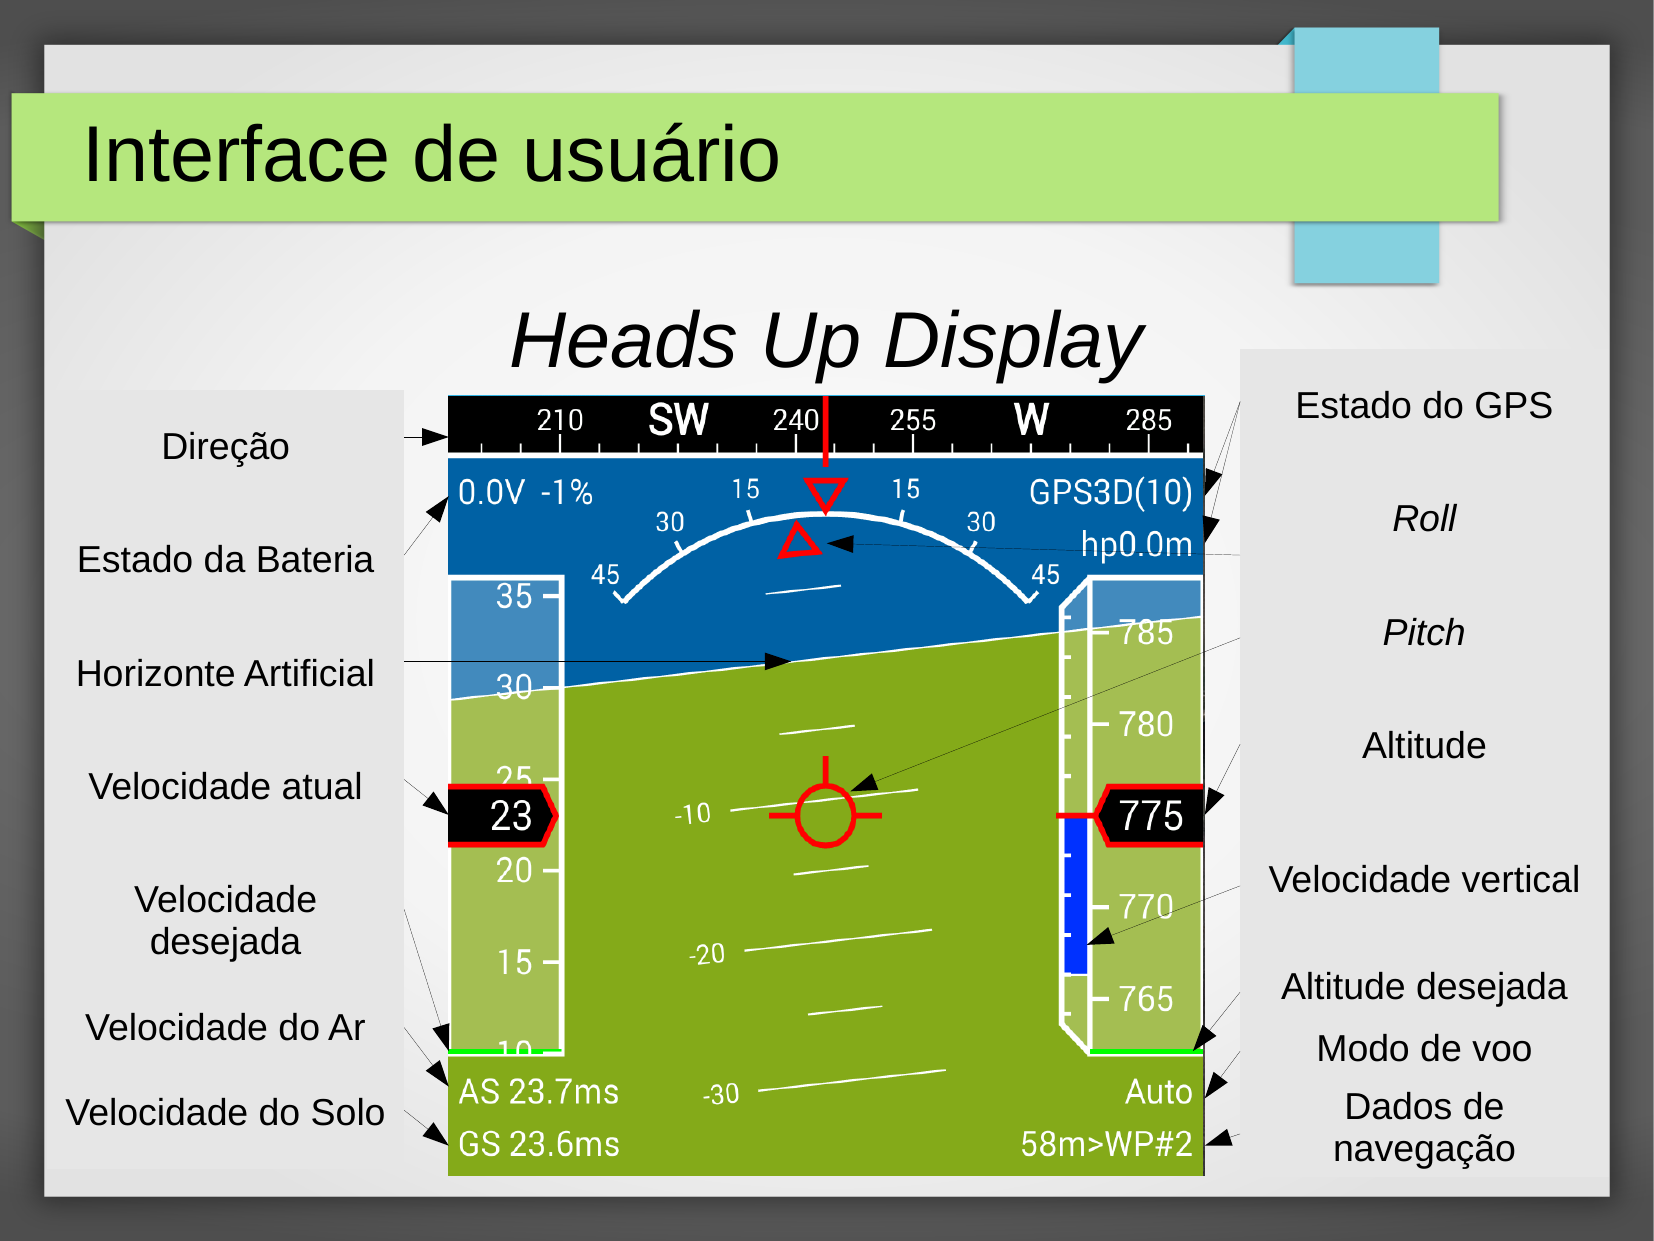

# Interface de usuário
Heads Up Display
| Estado do GPS |
| --- |
| Roll |
| Pitch |
| Altitude |
| Velocidade vertical |
| Altitude desejada |
| Modo de voo |
| Dados de navegação |
| Direção |
| --- |
| Estado da Bateria |
| Horizonte Artificial |
| Velocidade atual |
| Velocidade desejada |
| Velocidade do Ar |
| Velocidade do Solo |